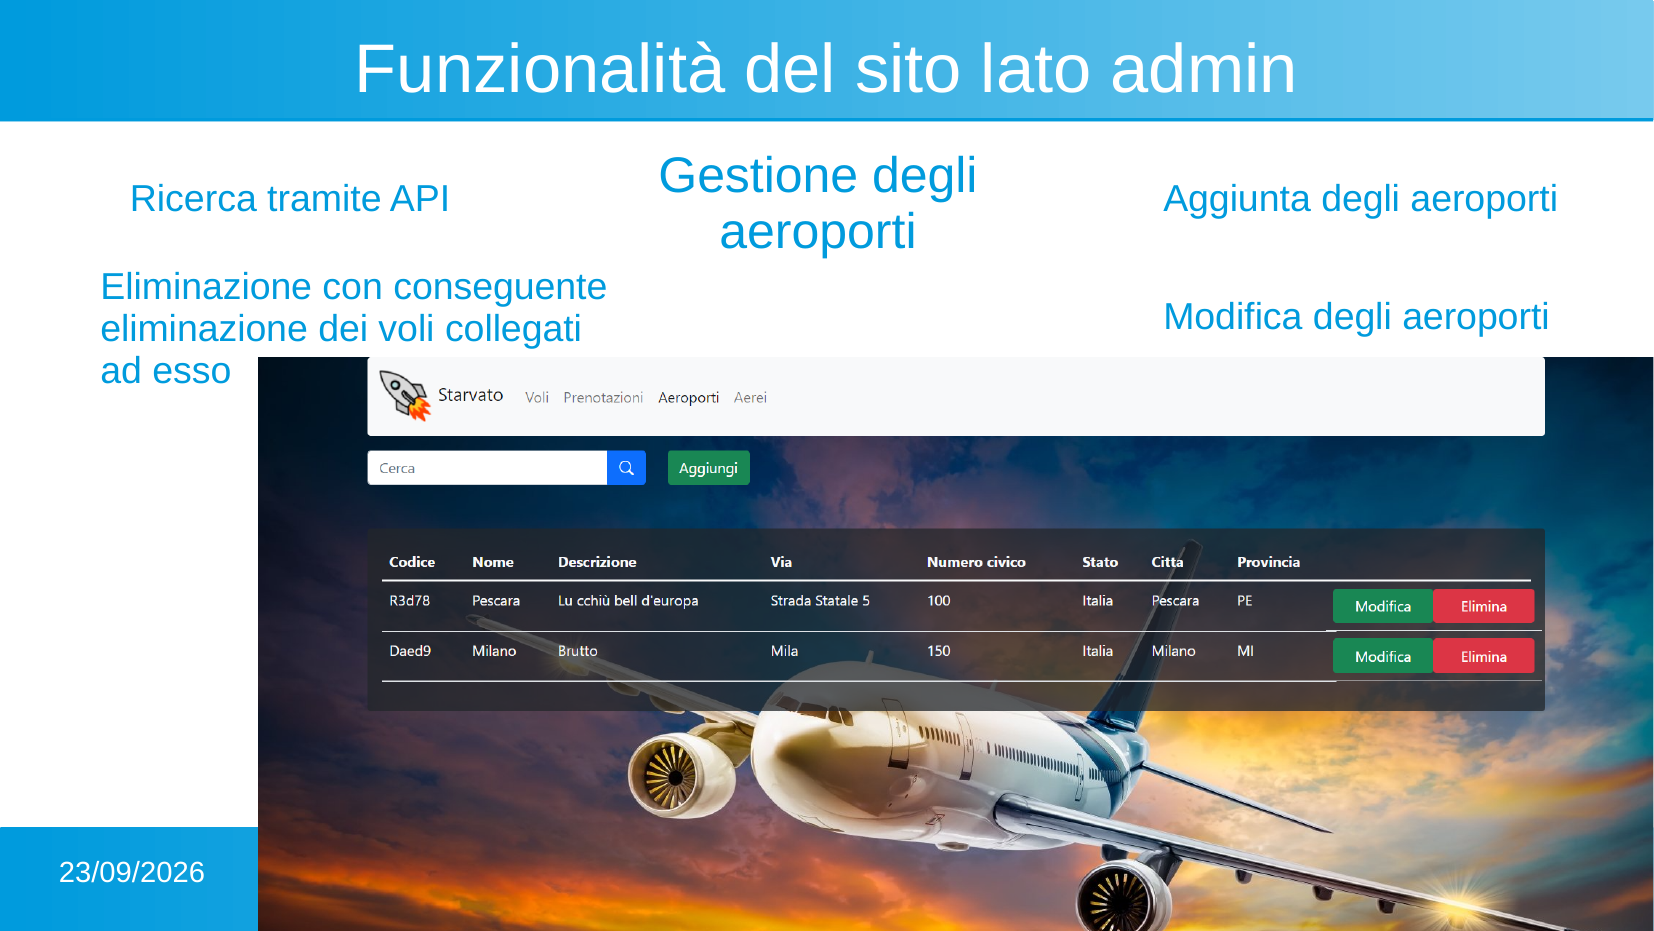

# Funzionalità del sito lato admin
Gestione degli aeroporti
Ricerca tramite API
Aggiunta degli aeroporti
Eliminazione con conseguente eliminazione dei voli collegati ad esso
Modifica degli aeroporti
10